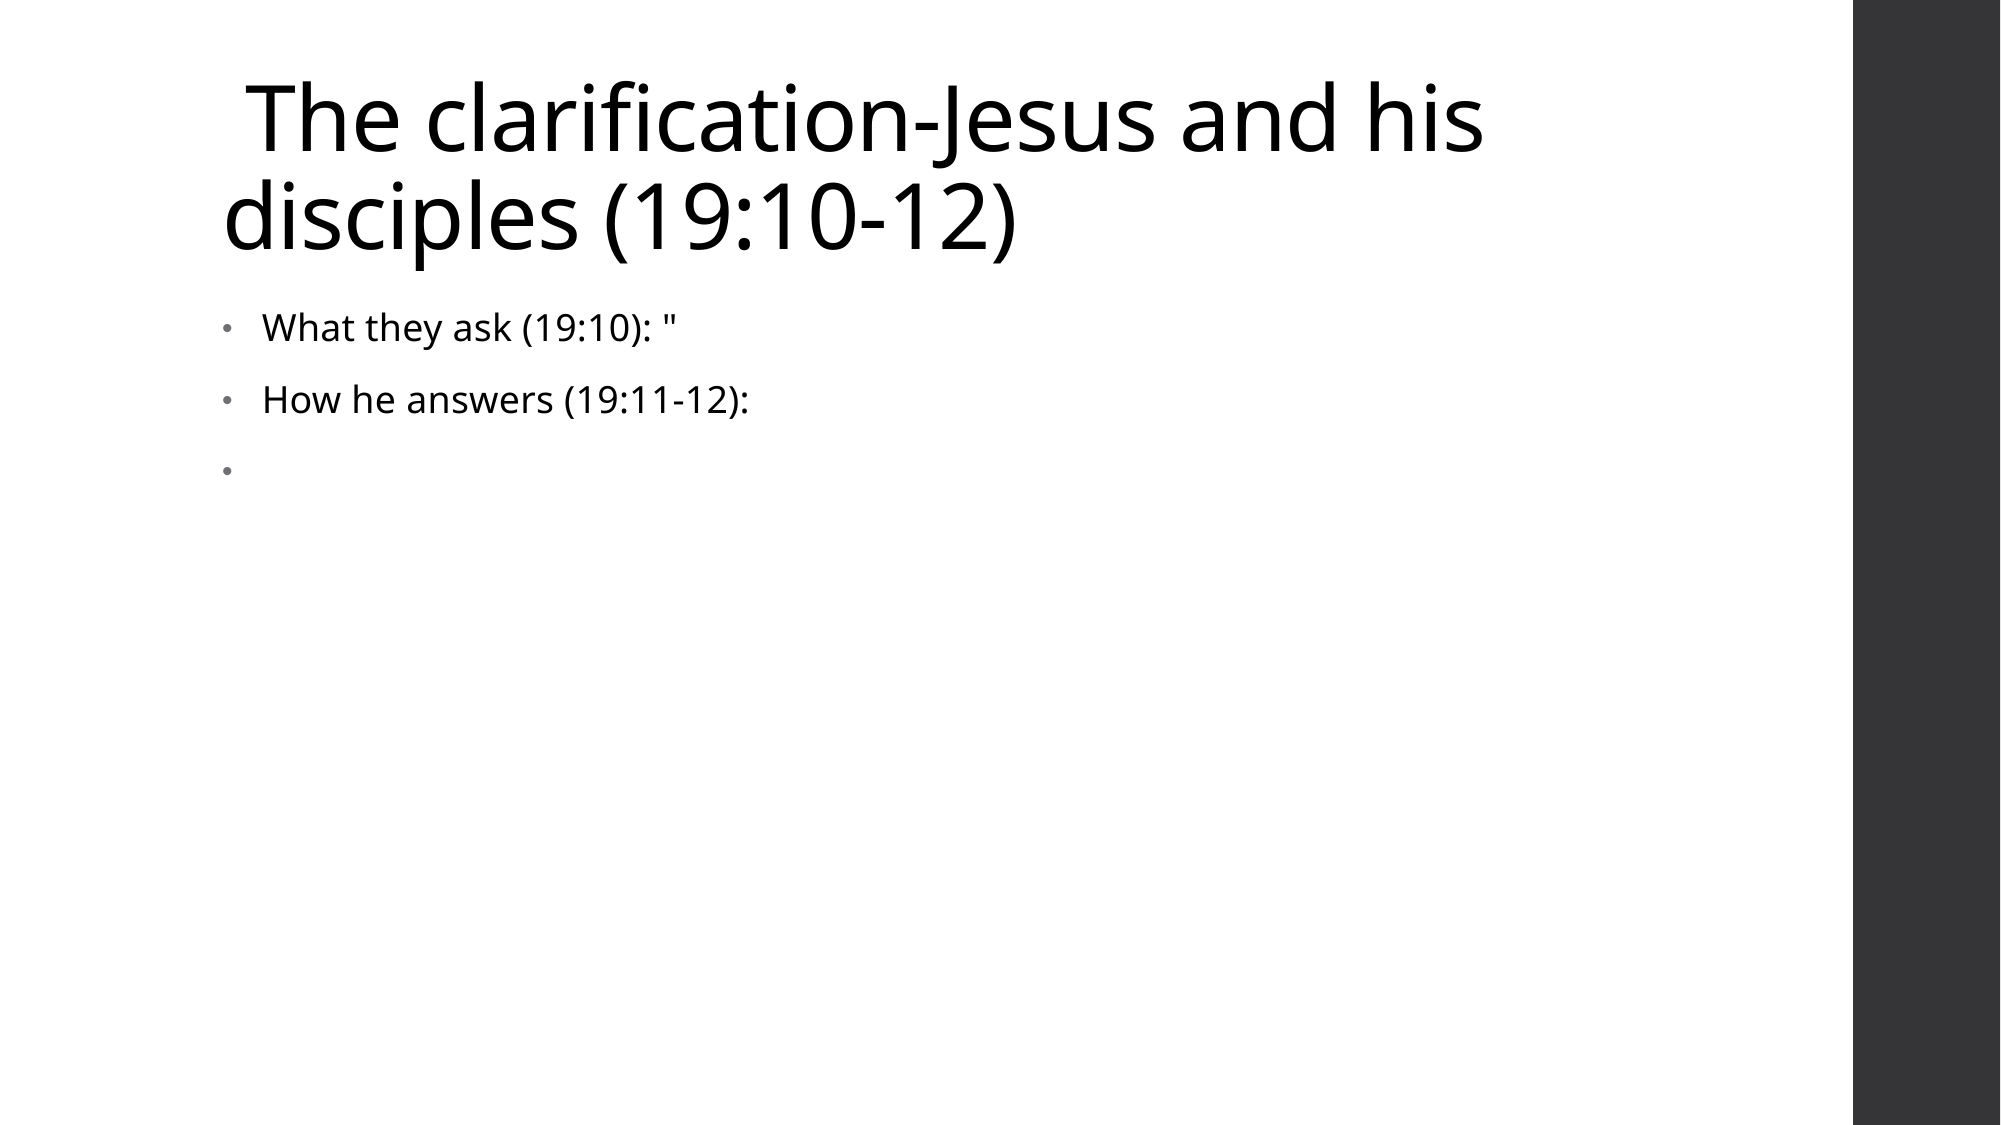

# The clarification-Jesus and his disciples (19:10-12)
 What they ask (19:10): "
 How he answers (19:11-12):